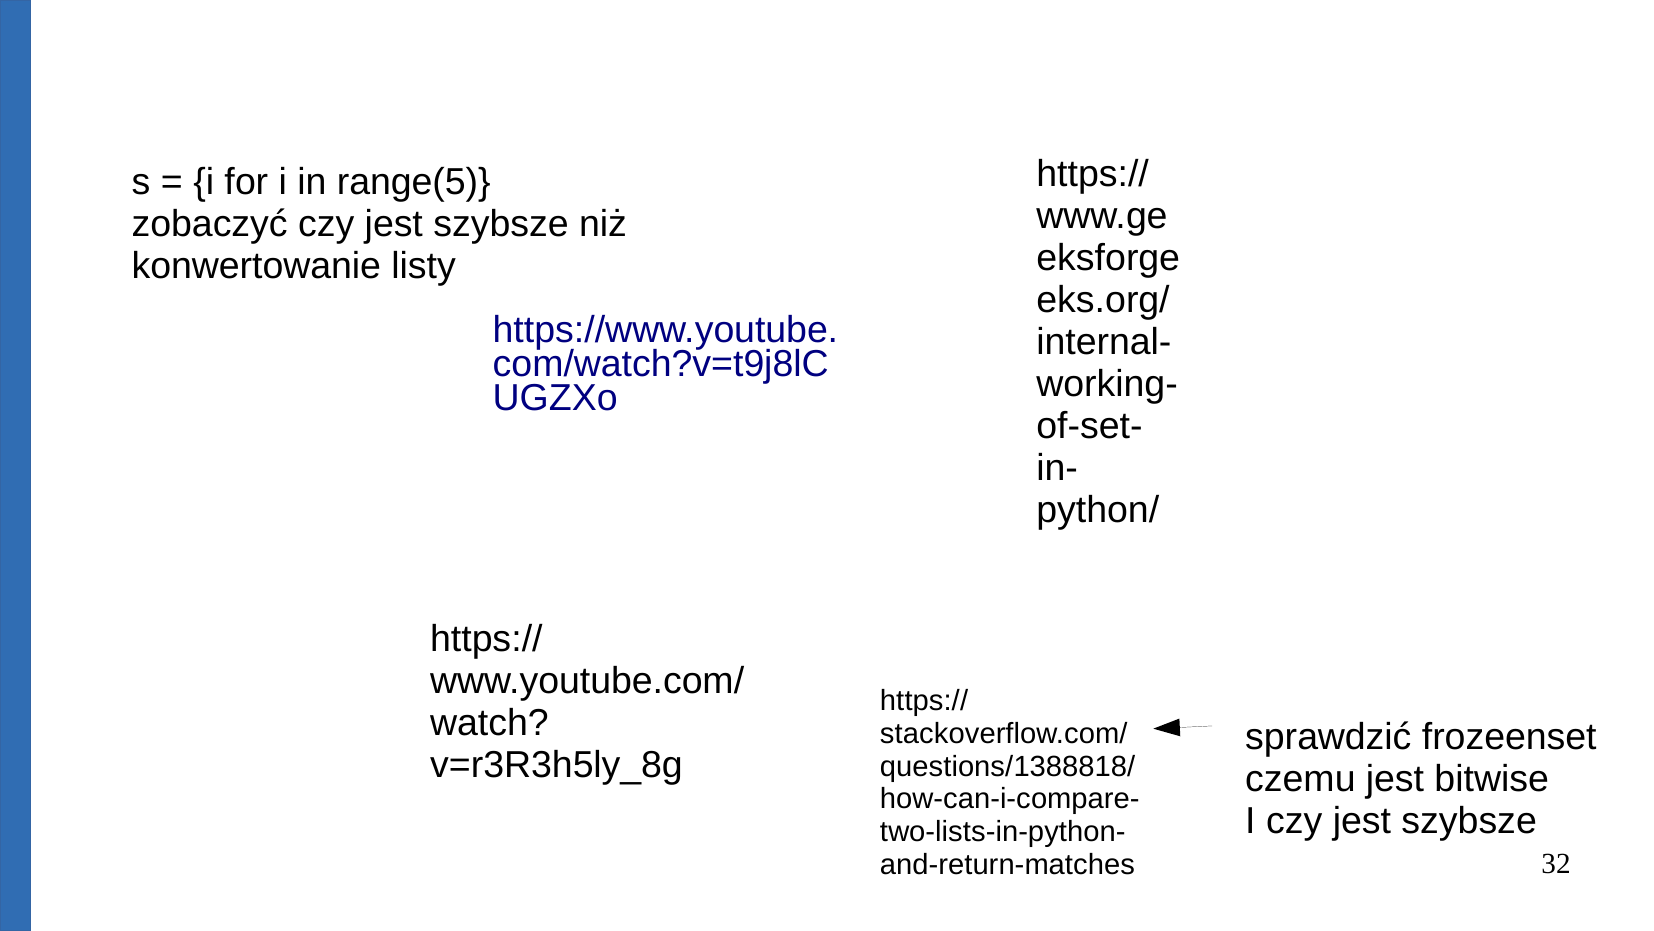

https://www.geeksforgeeks.org/internal-working-of-set-in-python/
s = {i for i in range(5)}
zobaczyć czy jest szybsze niż konwertowanie listy
https://www.youtube.com/watch?v=t9j8lCUGZXo
https://www.youtube.com/watch?v=r3R3h5ly_8g
https://stackoverflow.com/questions/1388818/how-can-i-compare-two-lists-in-python-and-return-matches
sprawdzić frozeenset
czemu jest bitwise
I czy jest szybsze
32